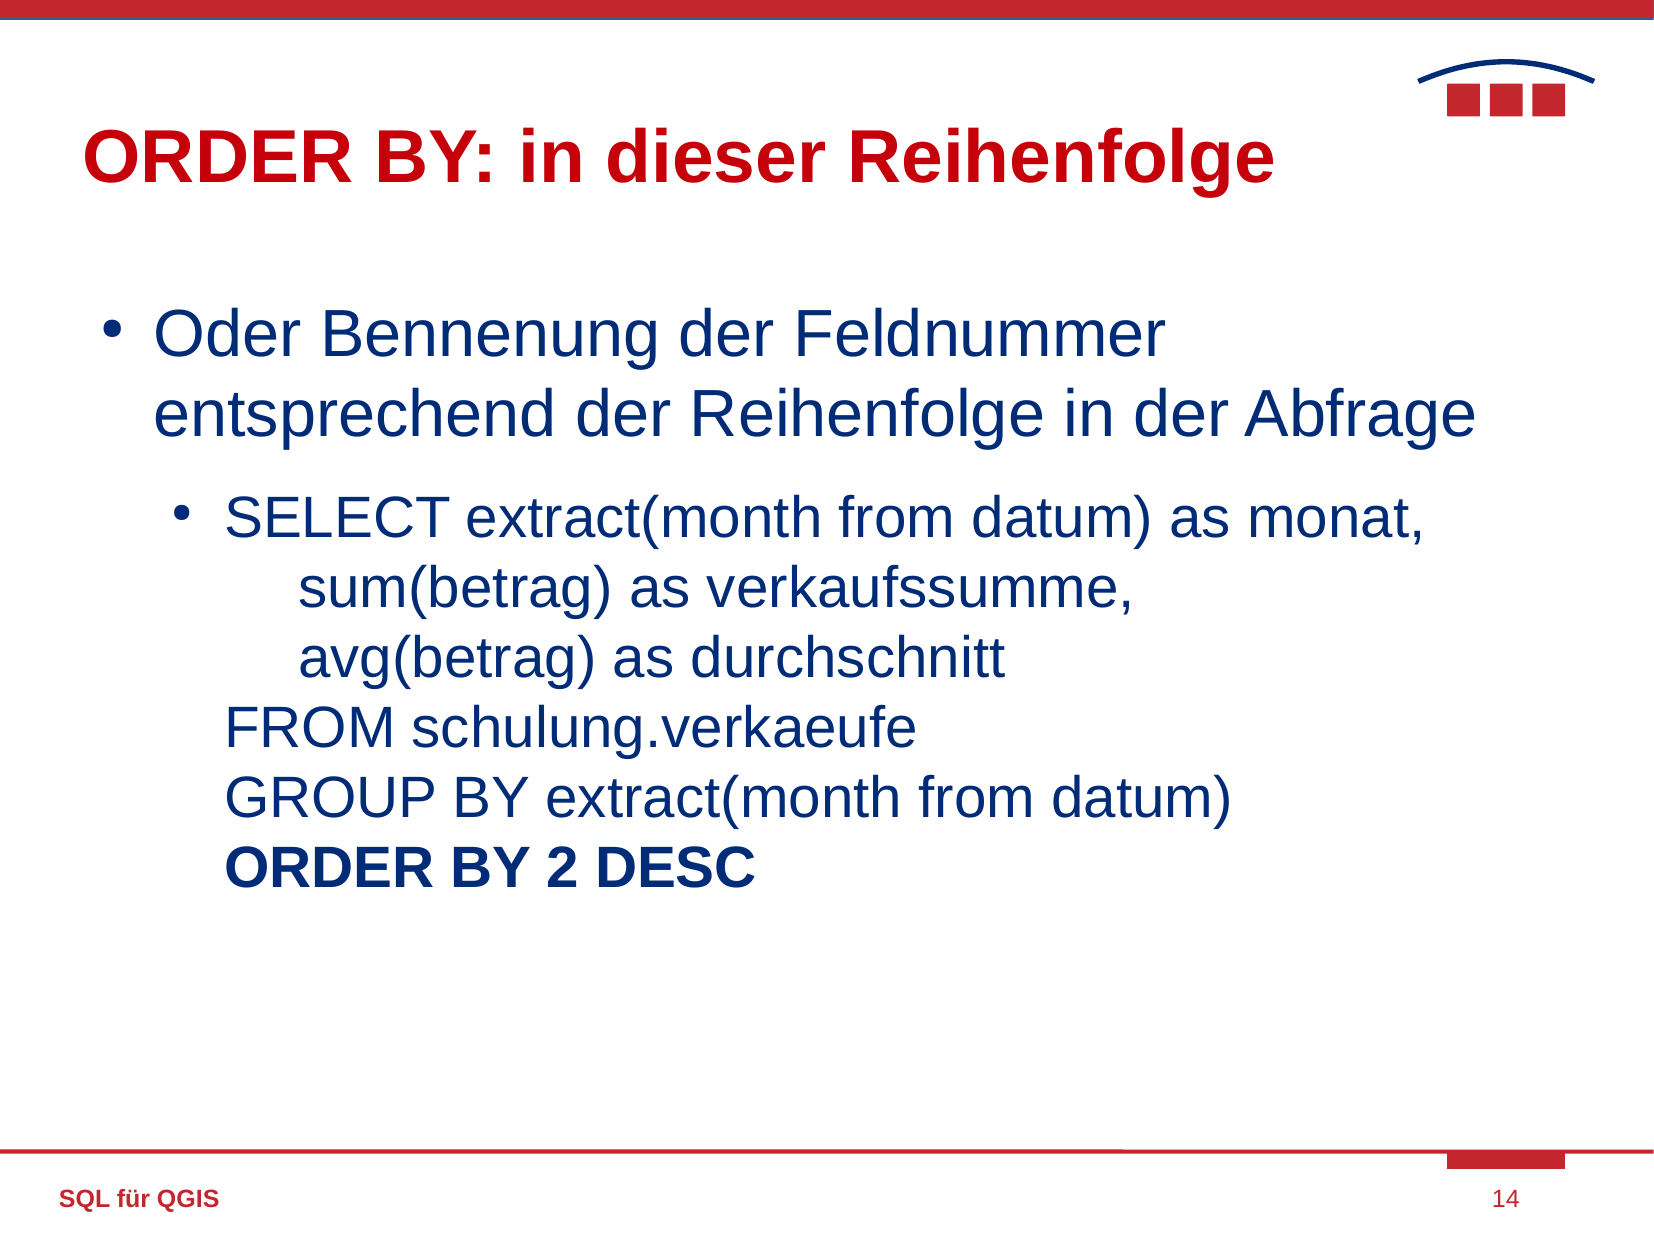

# ORDER BY: in dieser Reihenfolge
Oder Bennenung der Feldnummer entsprechend der Reihenfolge in der Abfrage
SELECT extract(month from datum) as monat,
	sum(betrag) as verkaufssumme,
	avg(betrag) as durchschnitt
FROM schulung.verkaeufe
GROUP BY extract(month from datum)
ORDER BY 2 DESC